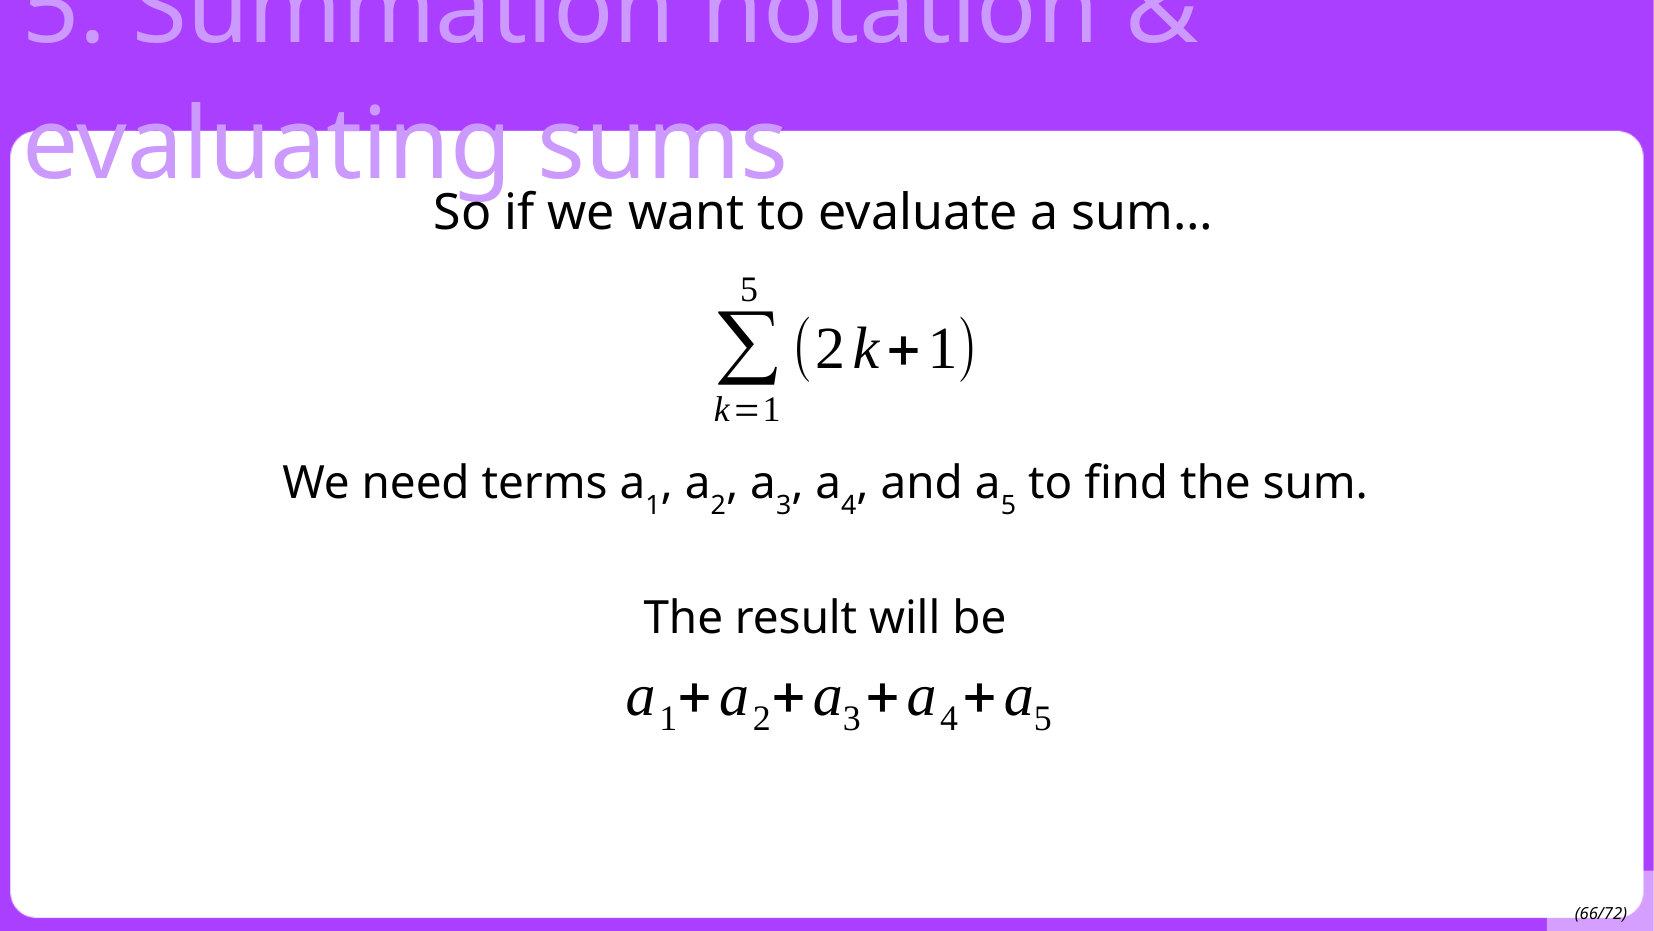

# 5. Summation notation & evaluating sums
So if we want to evaluate a sum…
We need terms a1, a2, a3, a4, and a5 to find the sum.
The result will be